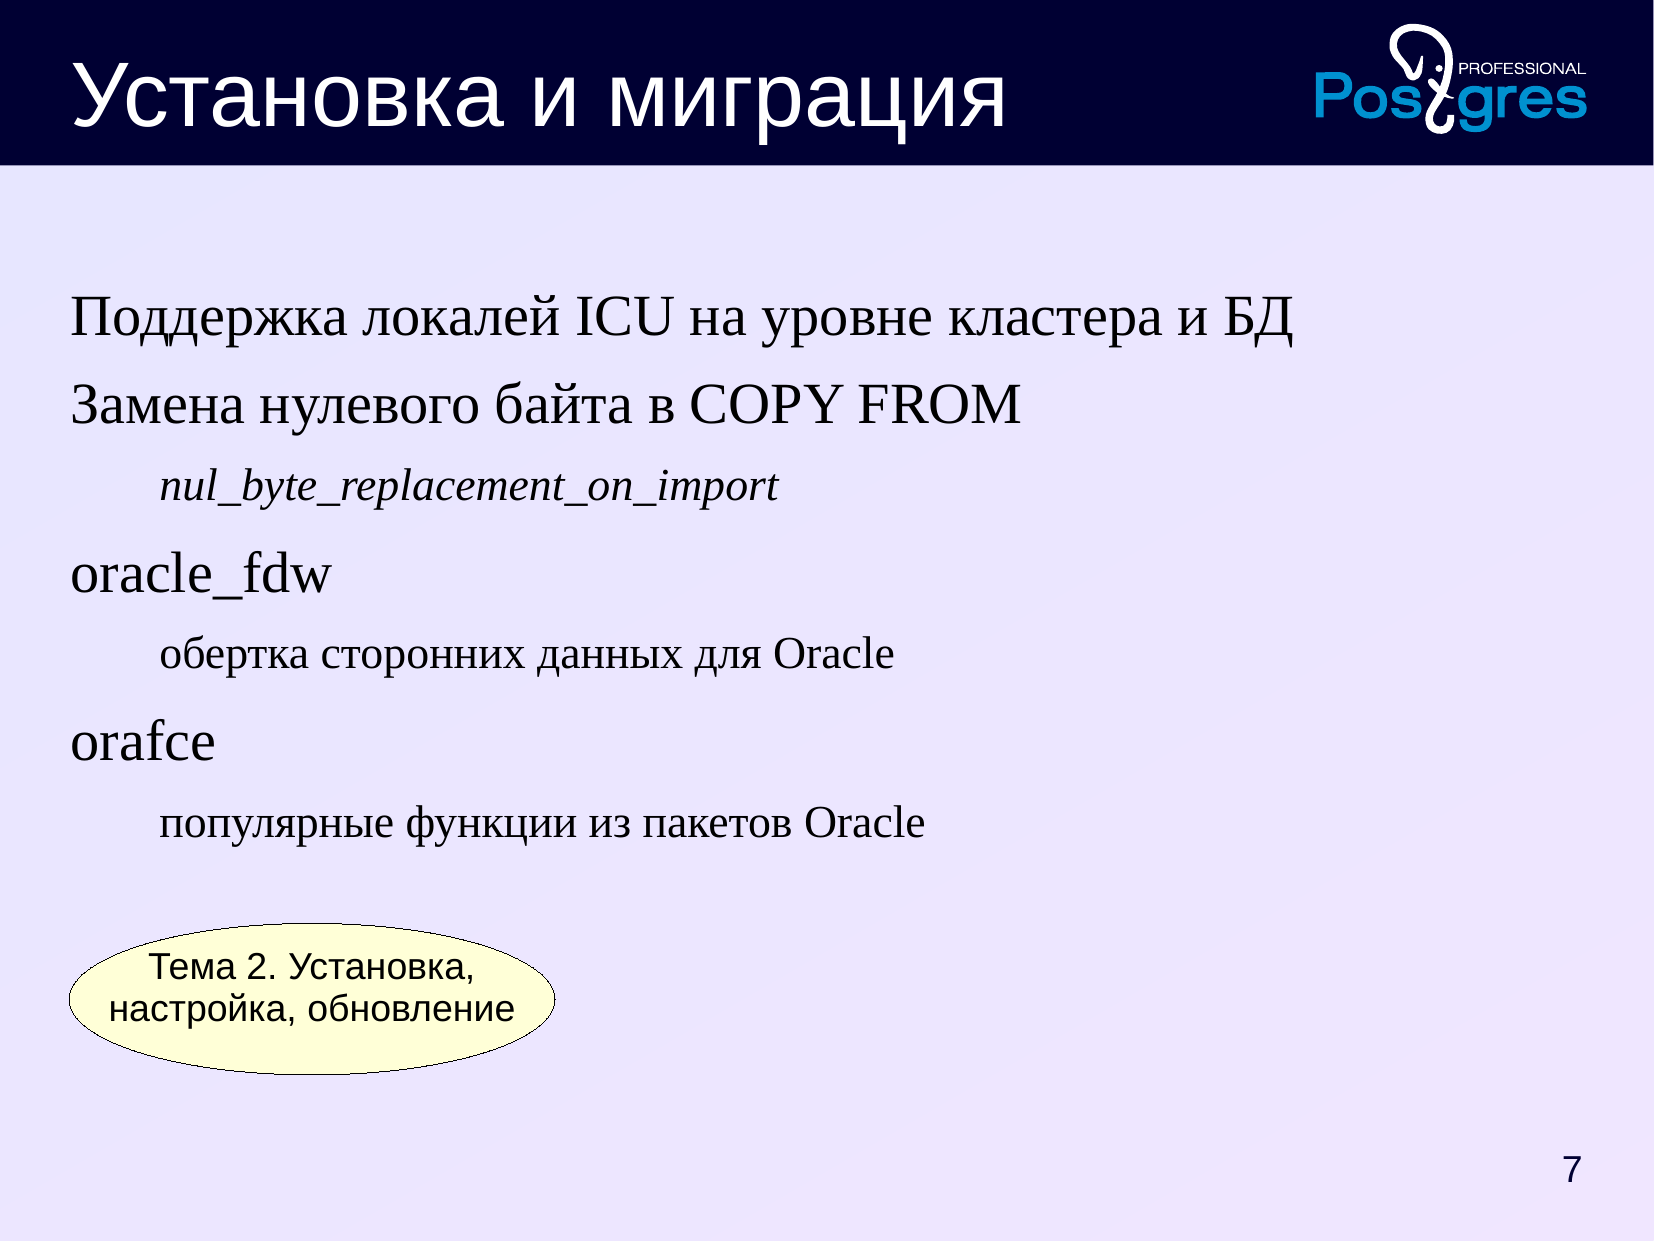

# Установка и миграция
Поддержка локалей ICU на уровне кластера и БД
Замена нулевого байта в COPY FROM
nul_byte_replacement_on_import
oracle_fdw
обертка сторонних данных для Oracle
orafce
популярные функции из пакетов Oracle
Тема 2. Установка,
настройка, обновление